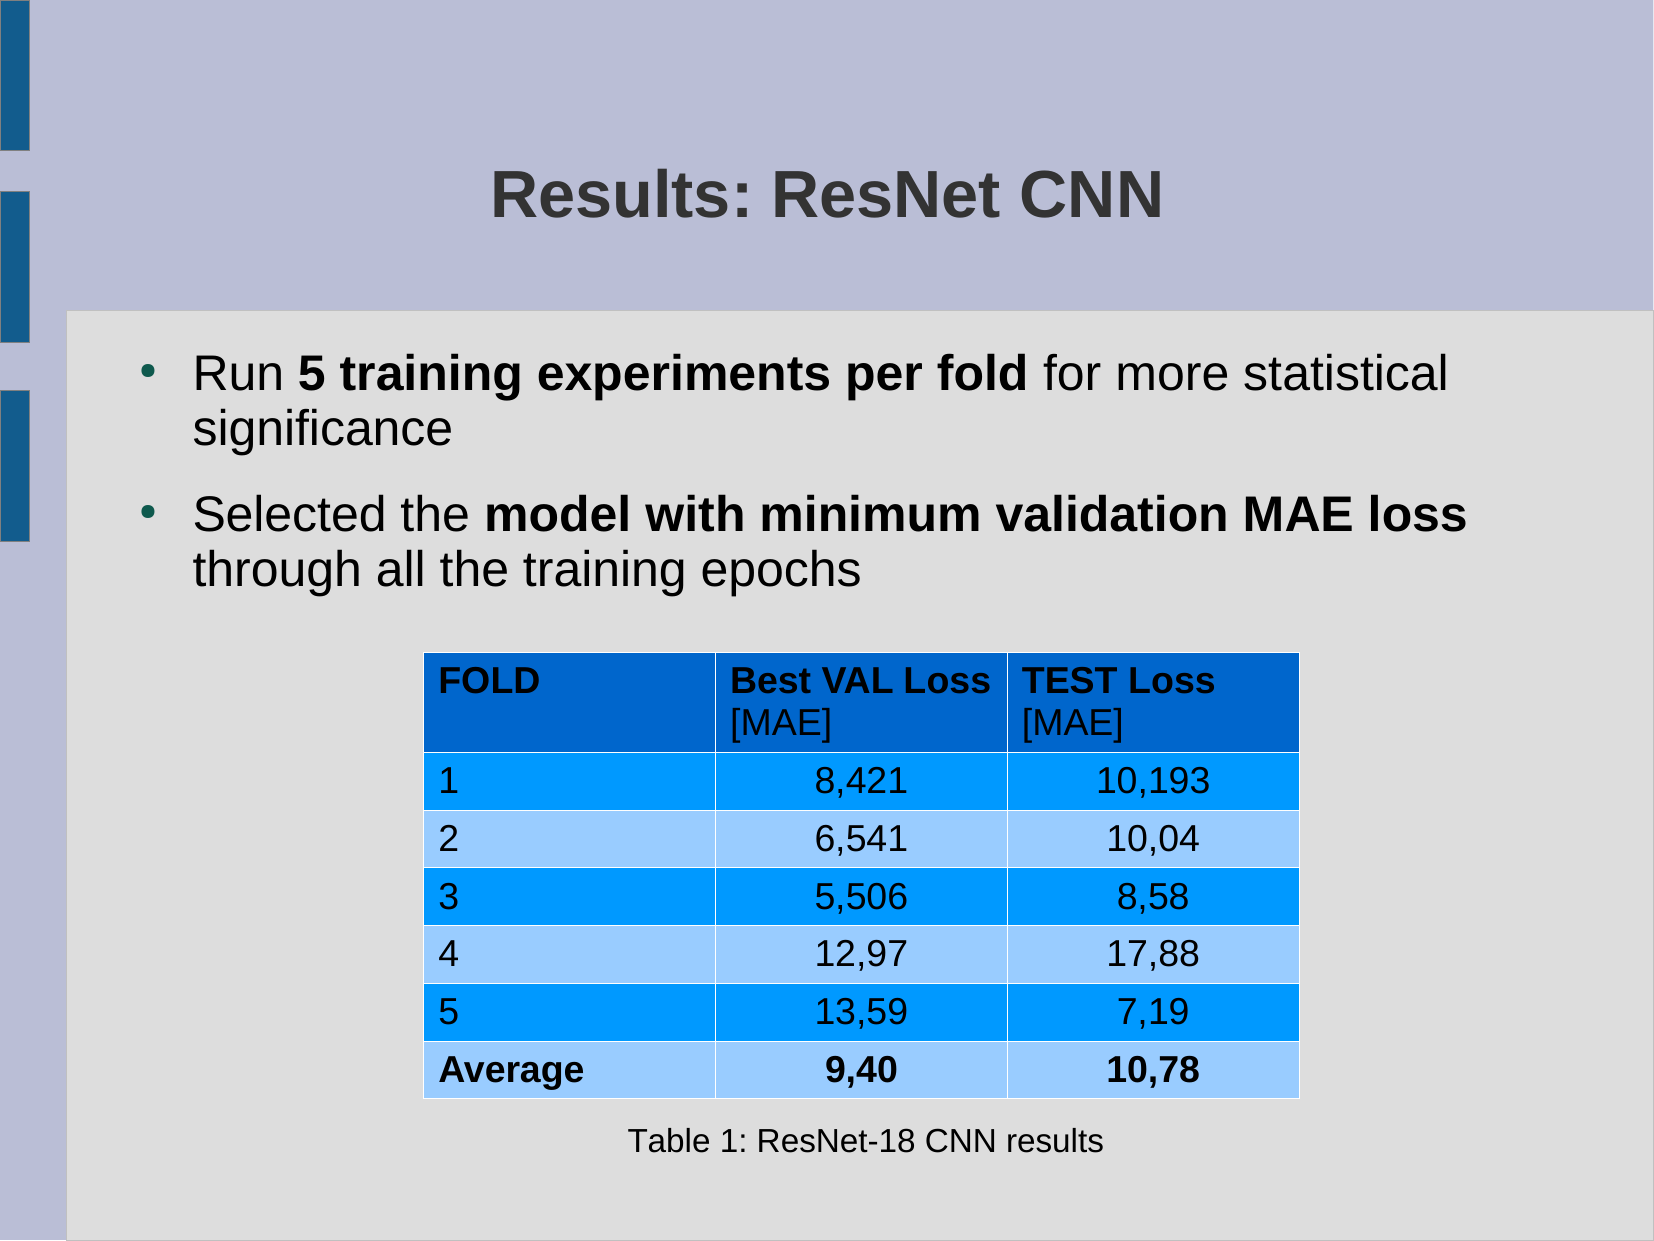

# Results: ResNet CNN
Run 5 training experiments per fold for more statistical significance
Selected the model with minimum validation MAE loss through all the training epochs
| FOLD | Best VAL Loss [MAE] | TEST Loss [MAE] |
| --- | --- | --- |
| 1 | 8,421 | 10,193 |
| 2 | 6,541 | 10,04 |
| 3 | 5,506 | 8,58 |
| 4 | 12,97 | 17,88 |
| 5 | 13,59 | 7,19 |
| Average | 9,40 | 10,78 |
Table 1: ResNet-18 CNN results